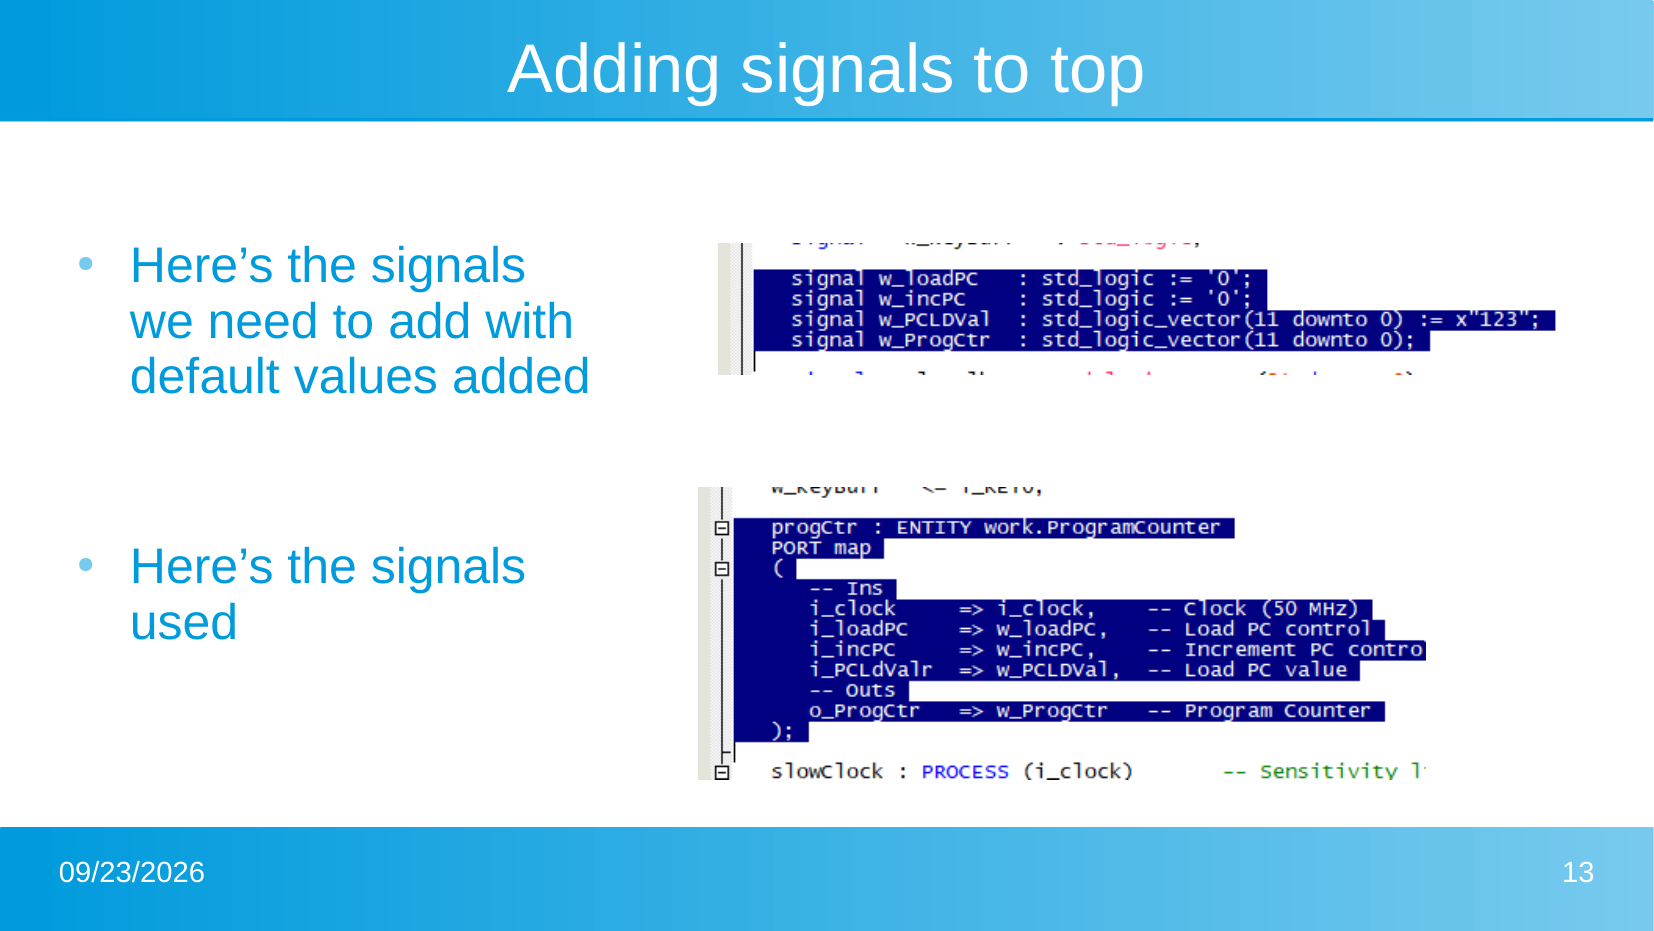

# Adding signals to top
Here’s the signals we need to add with default values added
Here’s the signals used
13